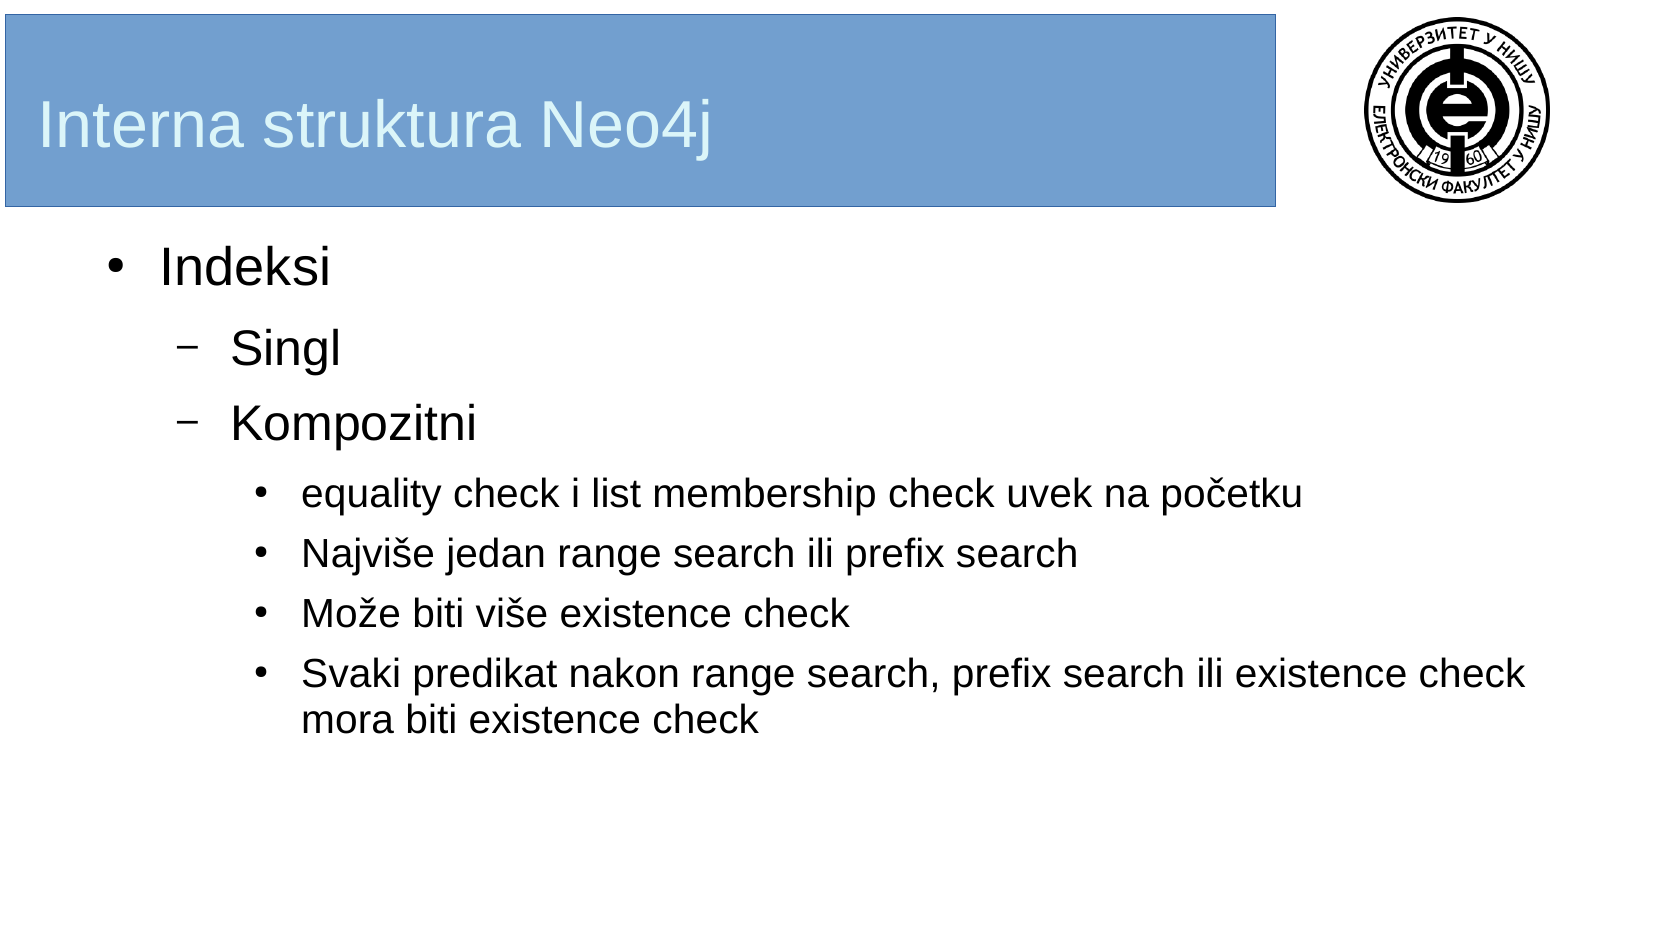

# Interna struktura Neo4j
Indeksi
Singl
Kompozitni
equality check i list membership check uvek na početku
Najviše jedan range search ili prefix search
Može biti više existence check
Svaki predikat nakon range search, prefix search ili existence check mora biti existence check